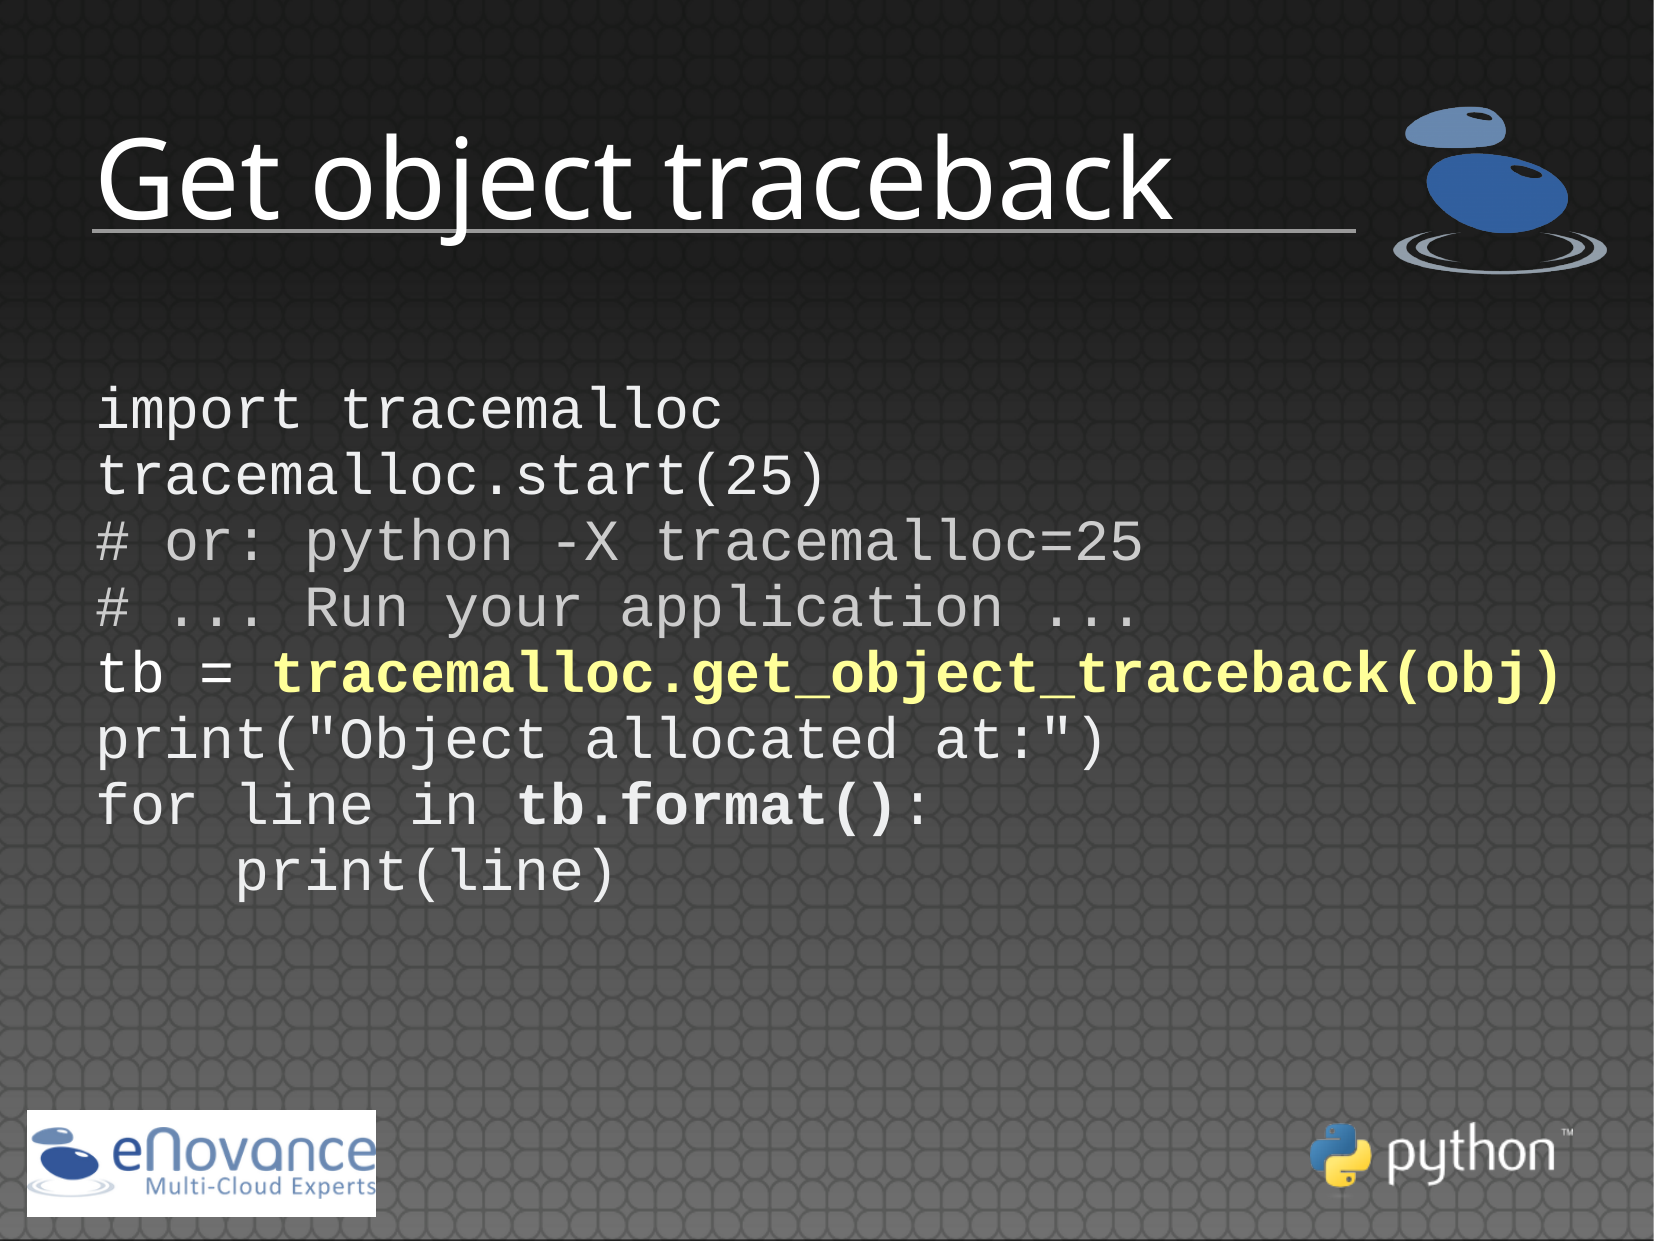

# Get object traceback
import tracemalloc
tracemalloc.start(25)
# or: python -X tracemalloc=25
# ... Run your application ...
tb = tracemalloc.get_object_traceback(obj)
print("Object allocated at:")
for line in tb.format():
 print(line)